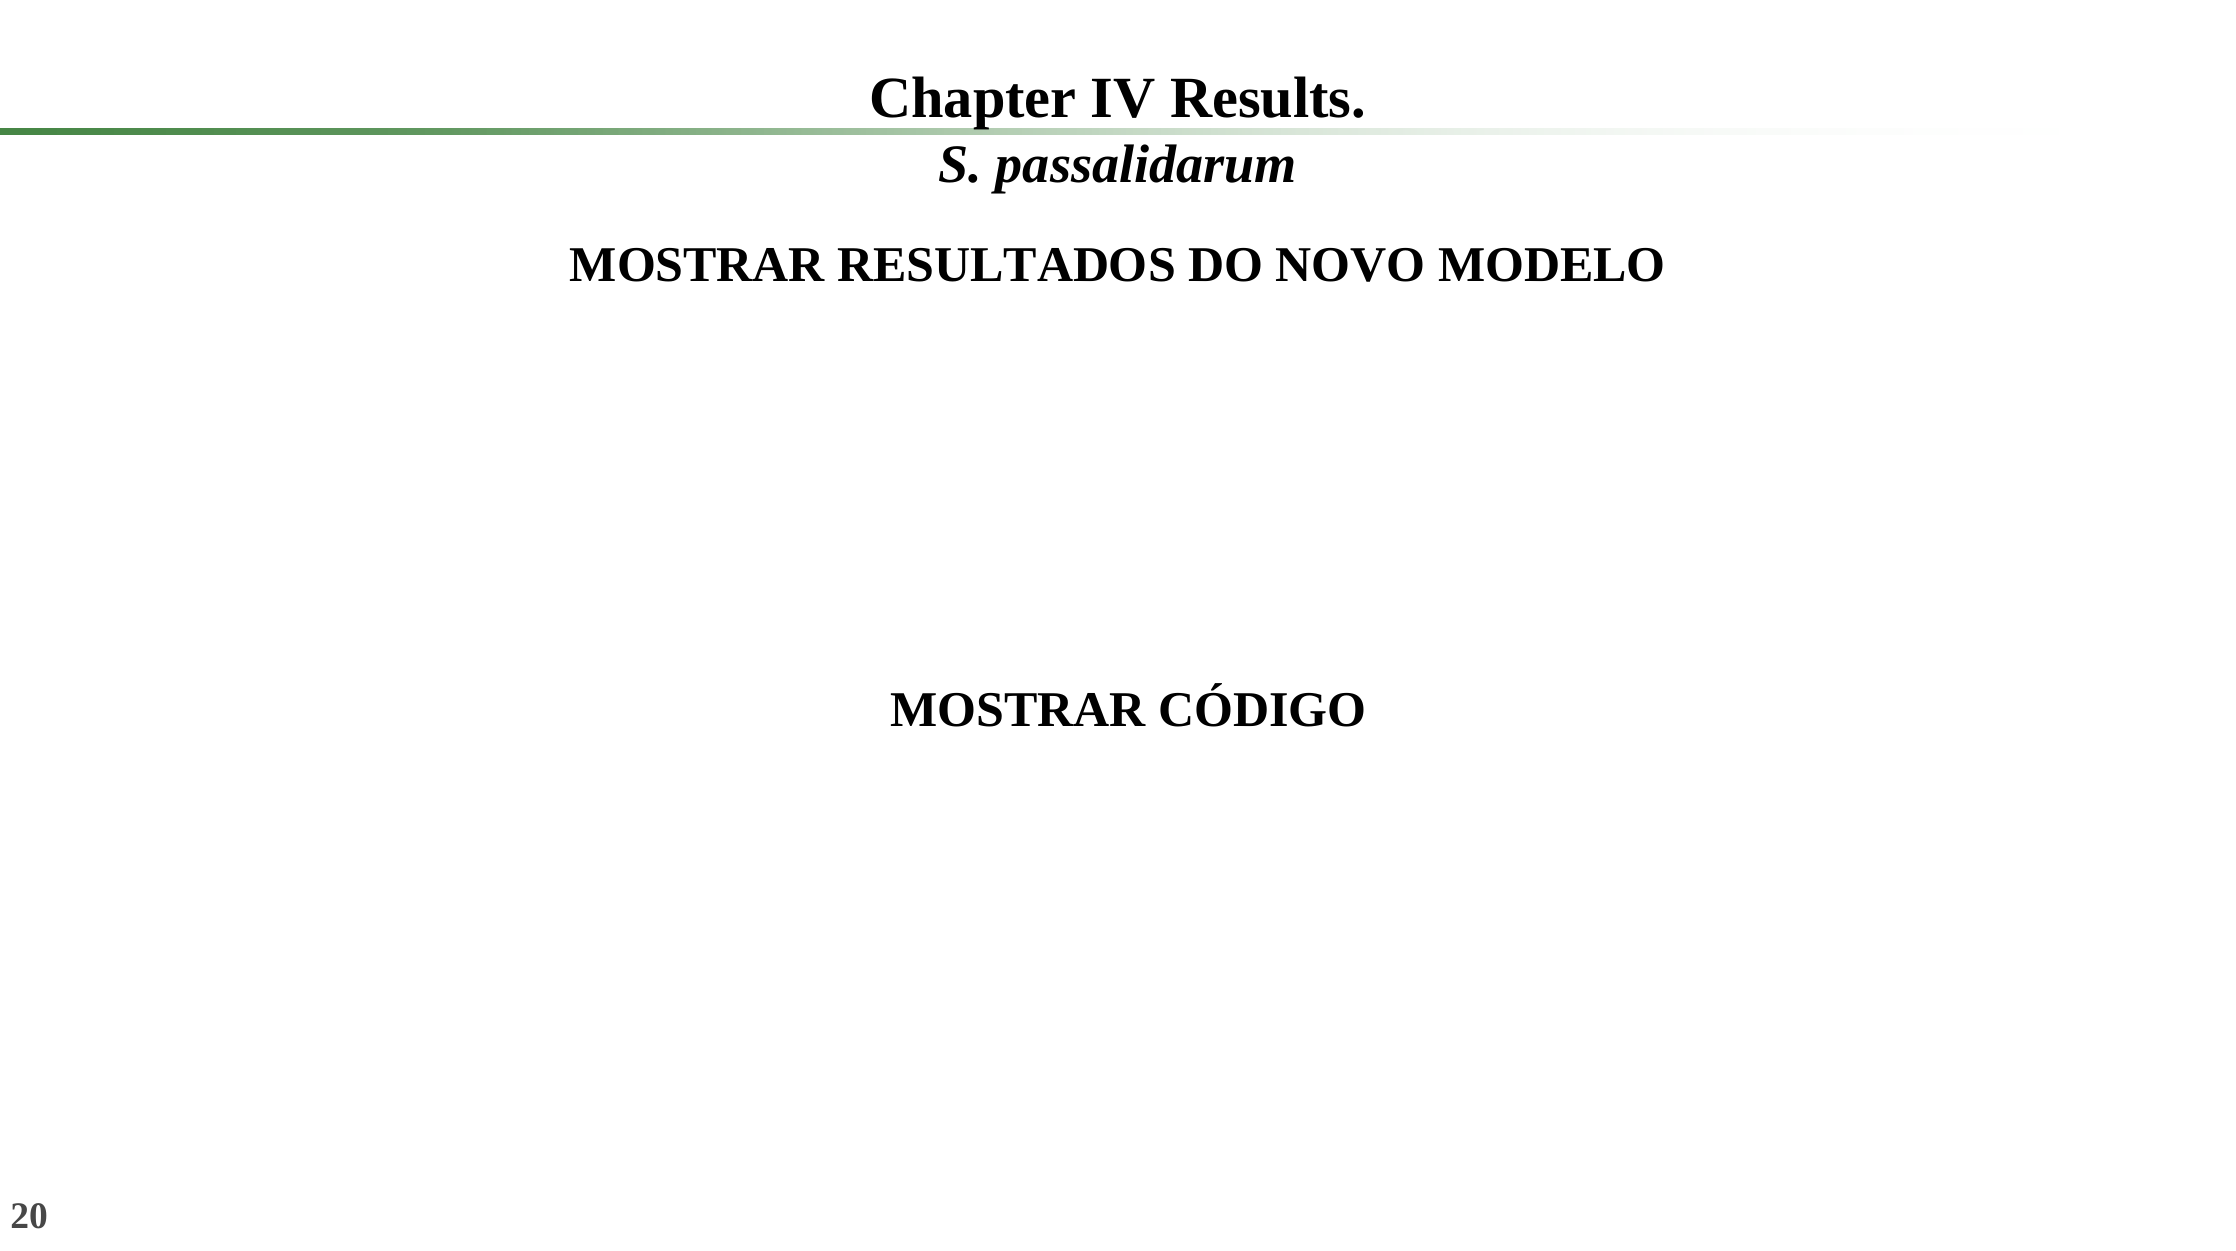

Chapter IV Results.
S. passalidarum
MOSTRAR RESULTADOS DO NOVO MODELO
MOSTRAR CÓDIGO